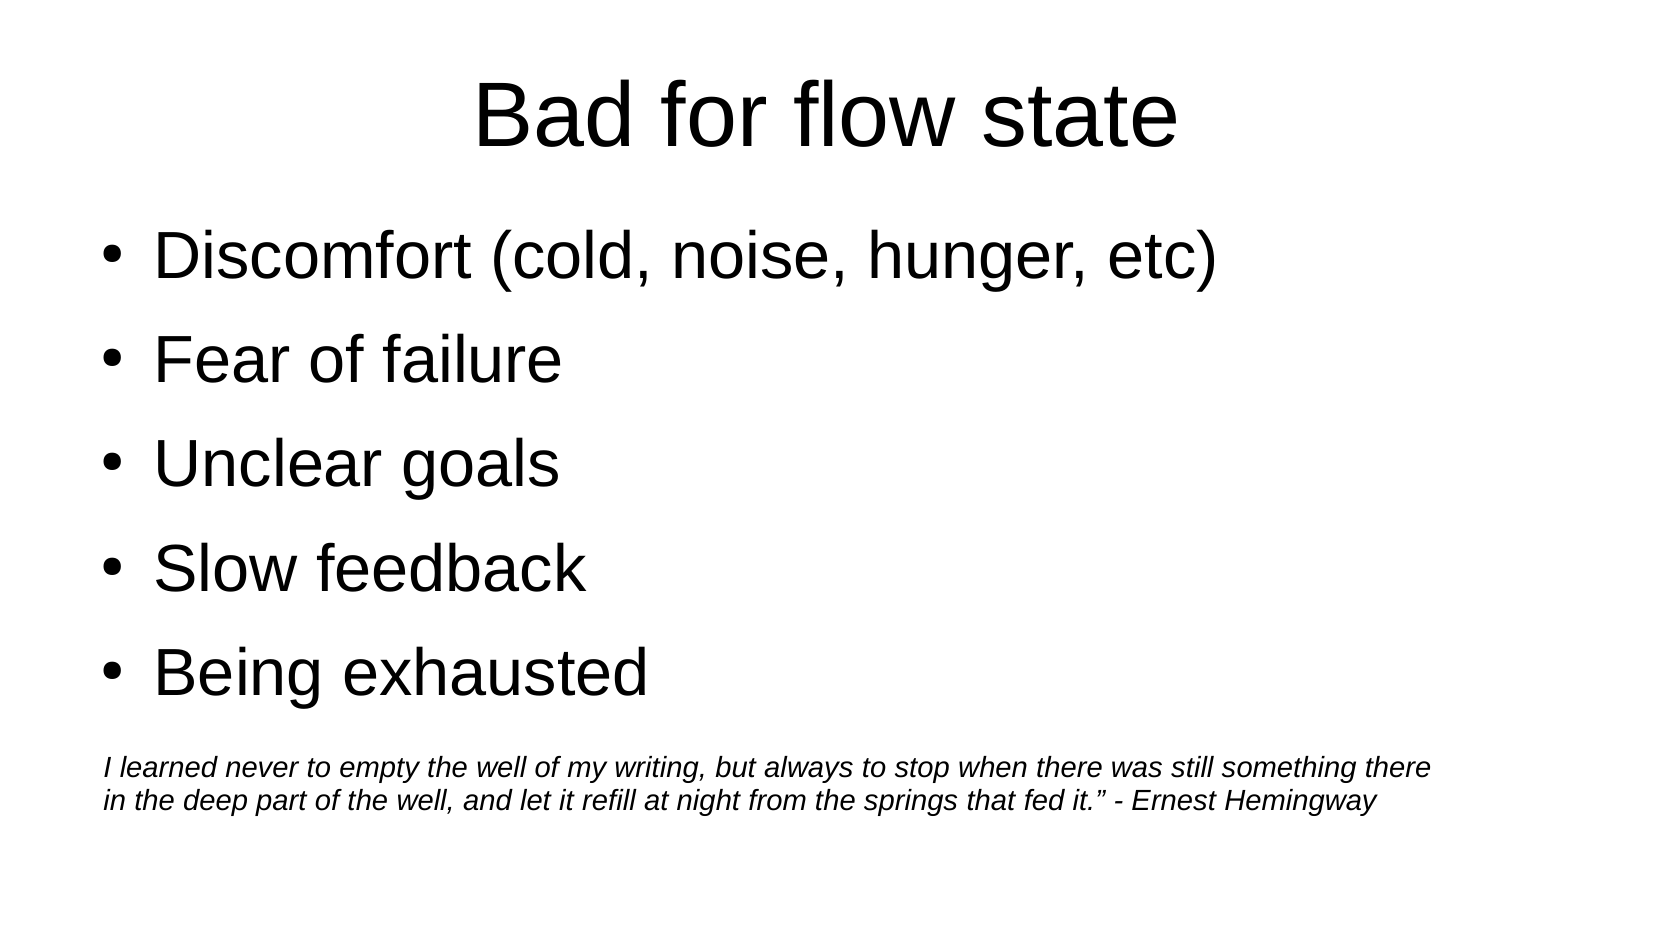

# Bad for flow state
Discomfort (cold, noise, hunger, etc)
Fear of failure
Unclear goals
Slow feedback
Being exhausted
I learned never to empty the well of my writing, but always to stop when there was still something there in the deep part of the well, and let it refill at night from the springs that fed it.” - Ernest Hemingway